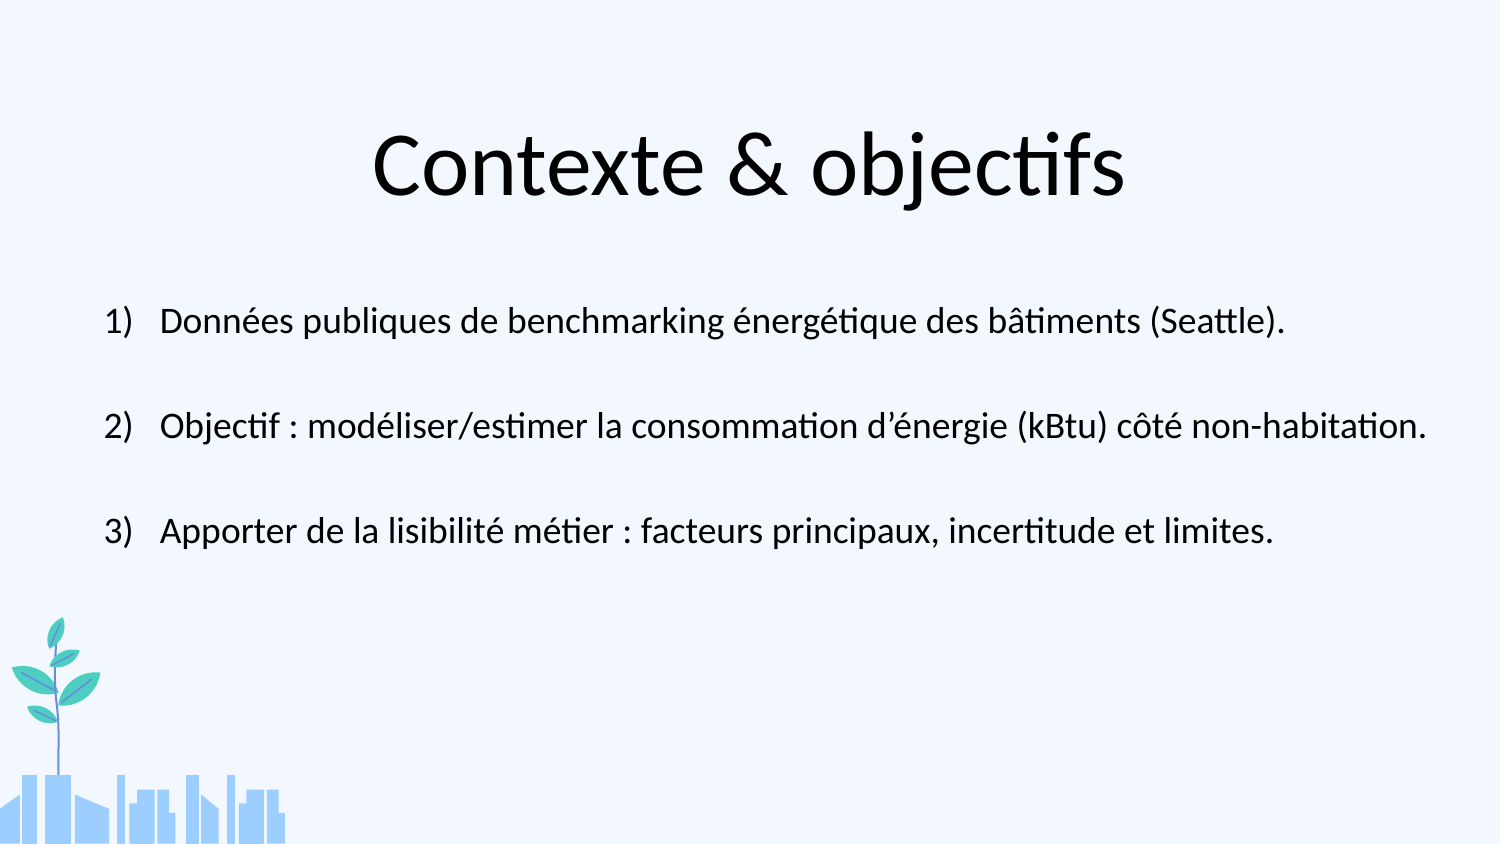

# Contexte & objectifs
Données publiques de benchmarking énergétique des bâtiments (Seattle).
Objectif : modéliser/estimer la consommation d’énergie (kBtu) côté non-habitation.
Apporter de la lisibilité métier : facteurs principaux, incertitude et limites.